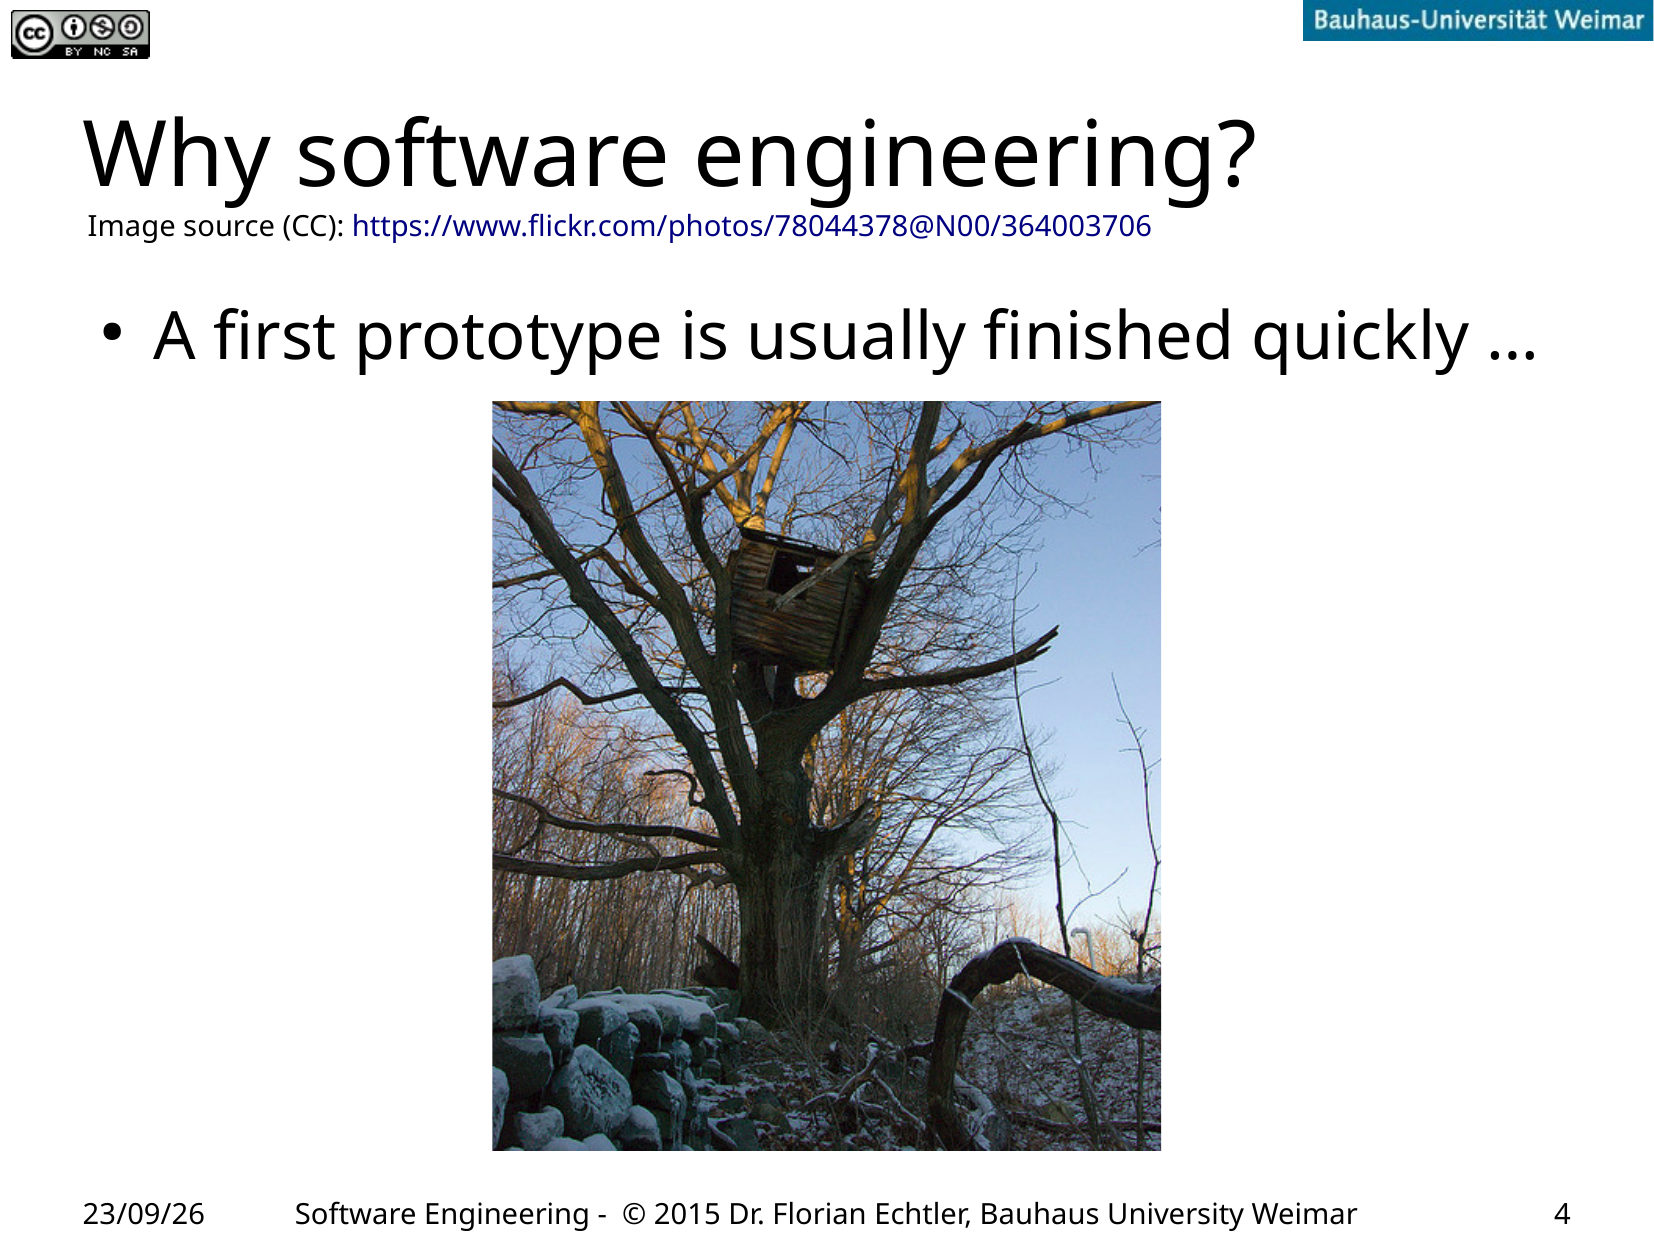

# Why software engineering?
Image source (CC): https://www.flickr.com/photos/78044378@N00/364003706
A first prototype is usually finished quickly …
Software Engineering - © 2015 Dr. Florian Echtler, Bauhaus University Weimar
4